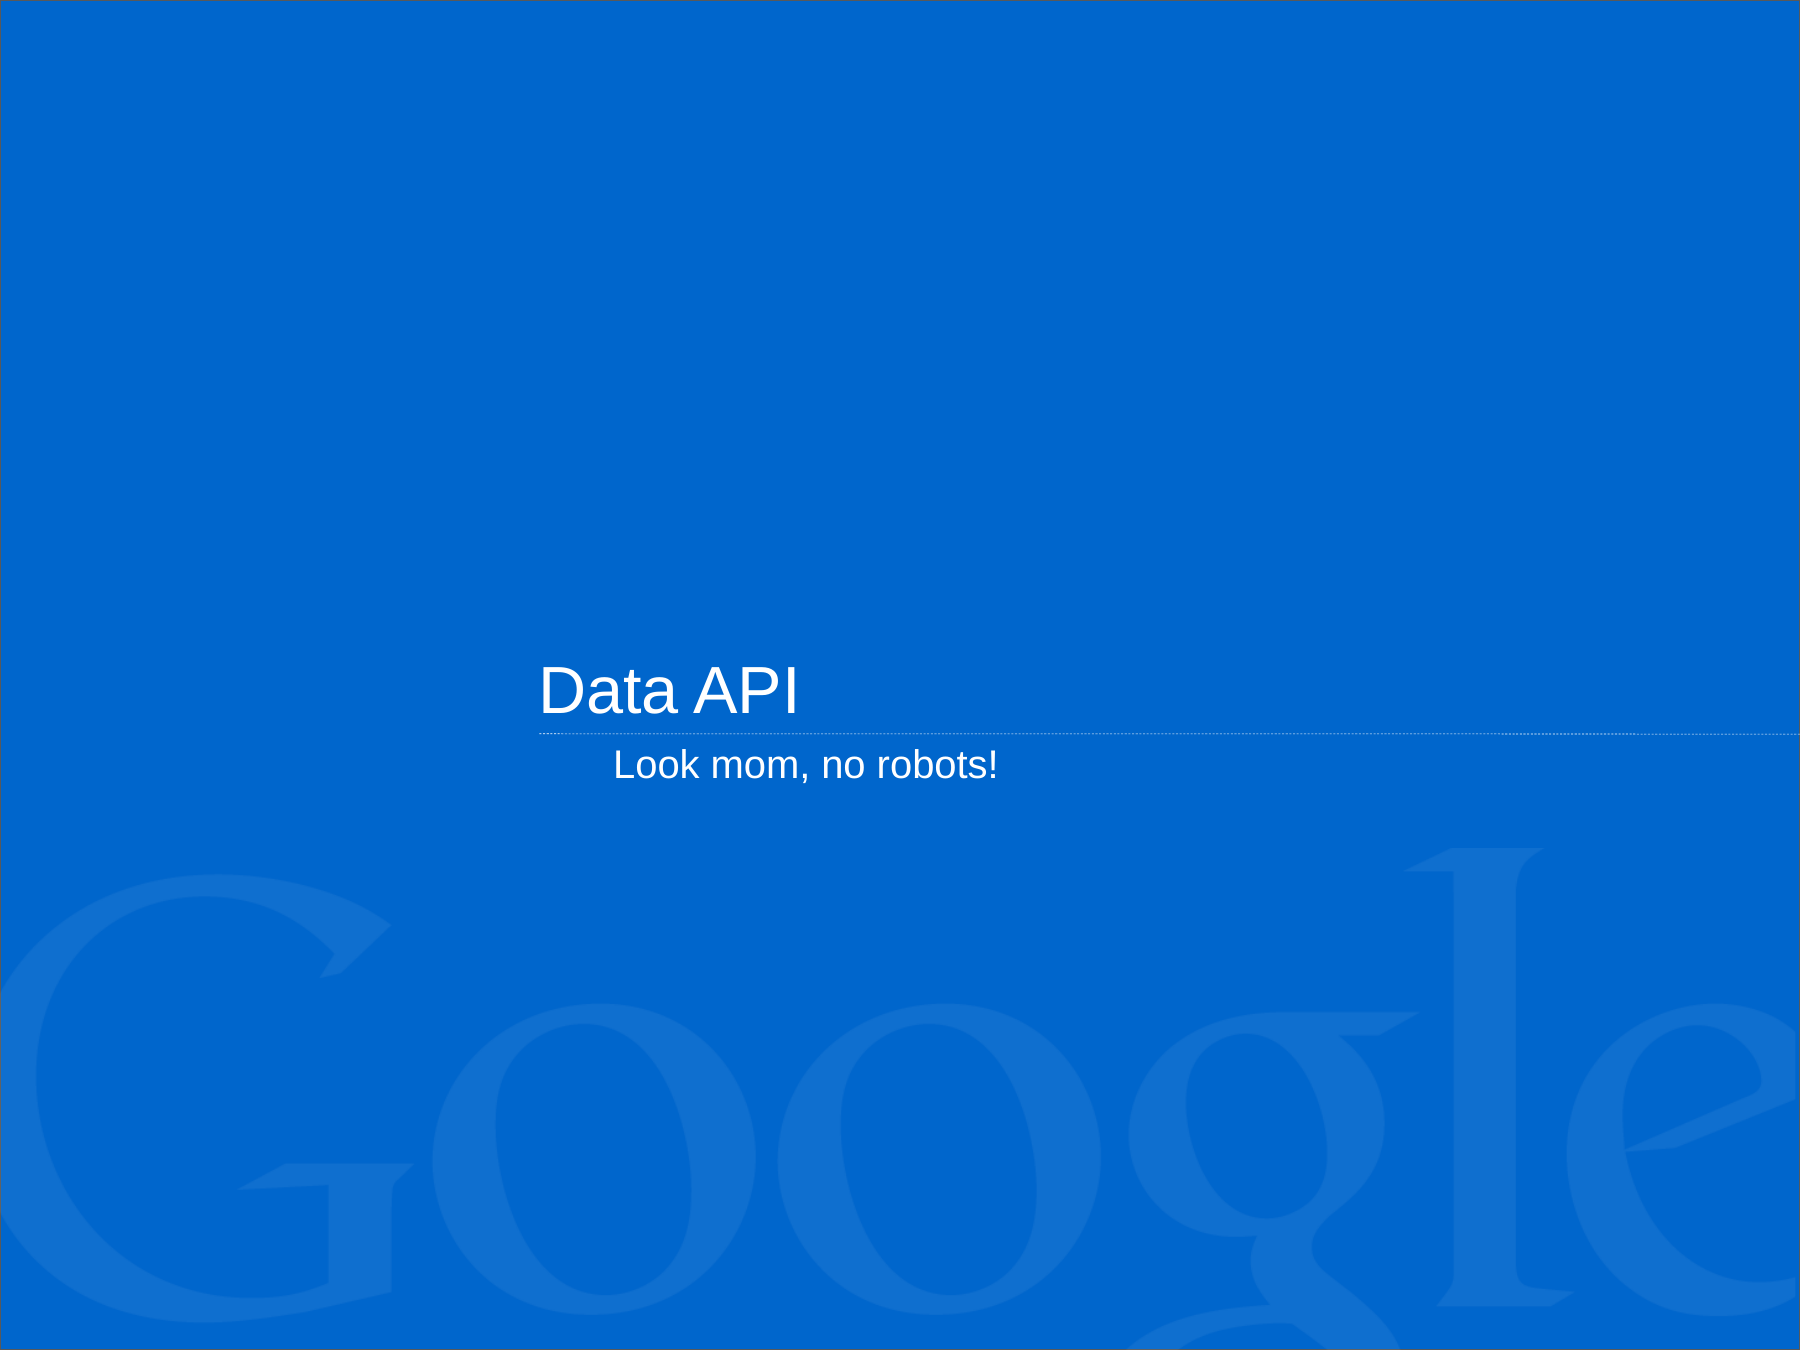

# Data API
Look mom, no robots!